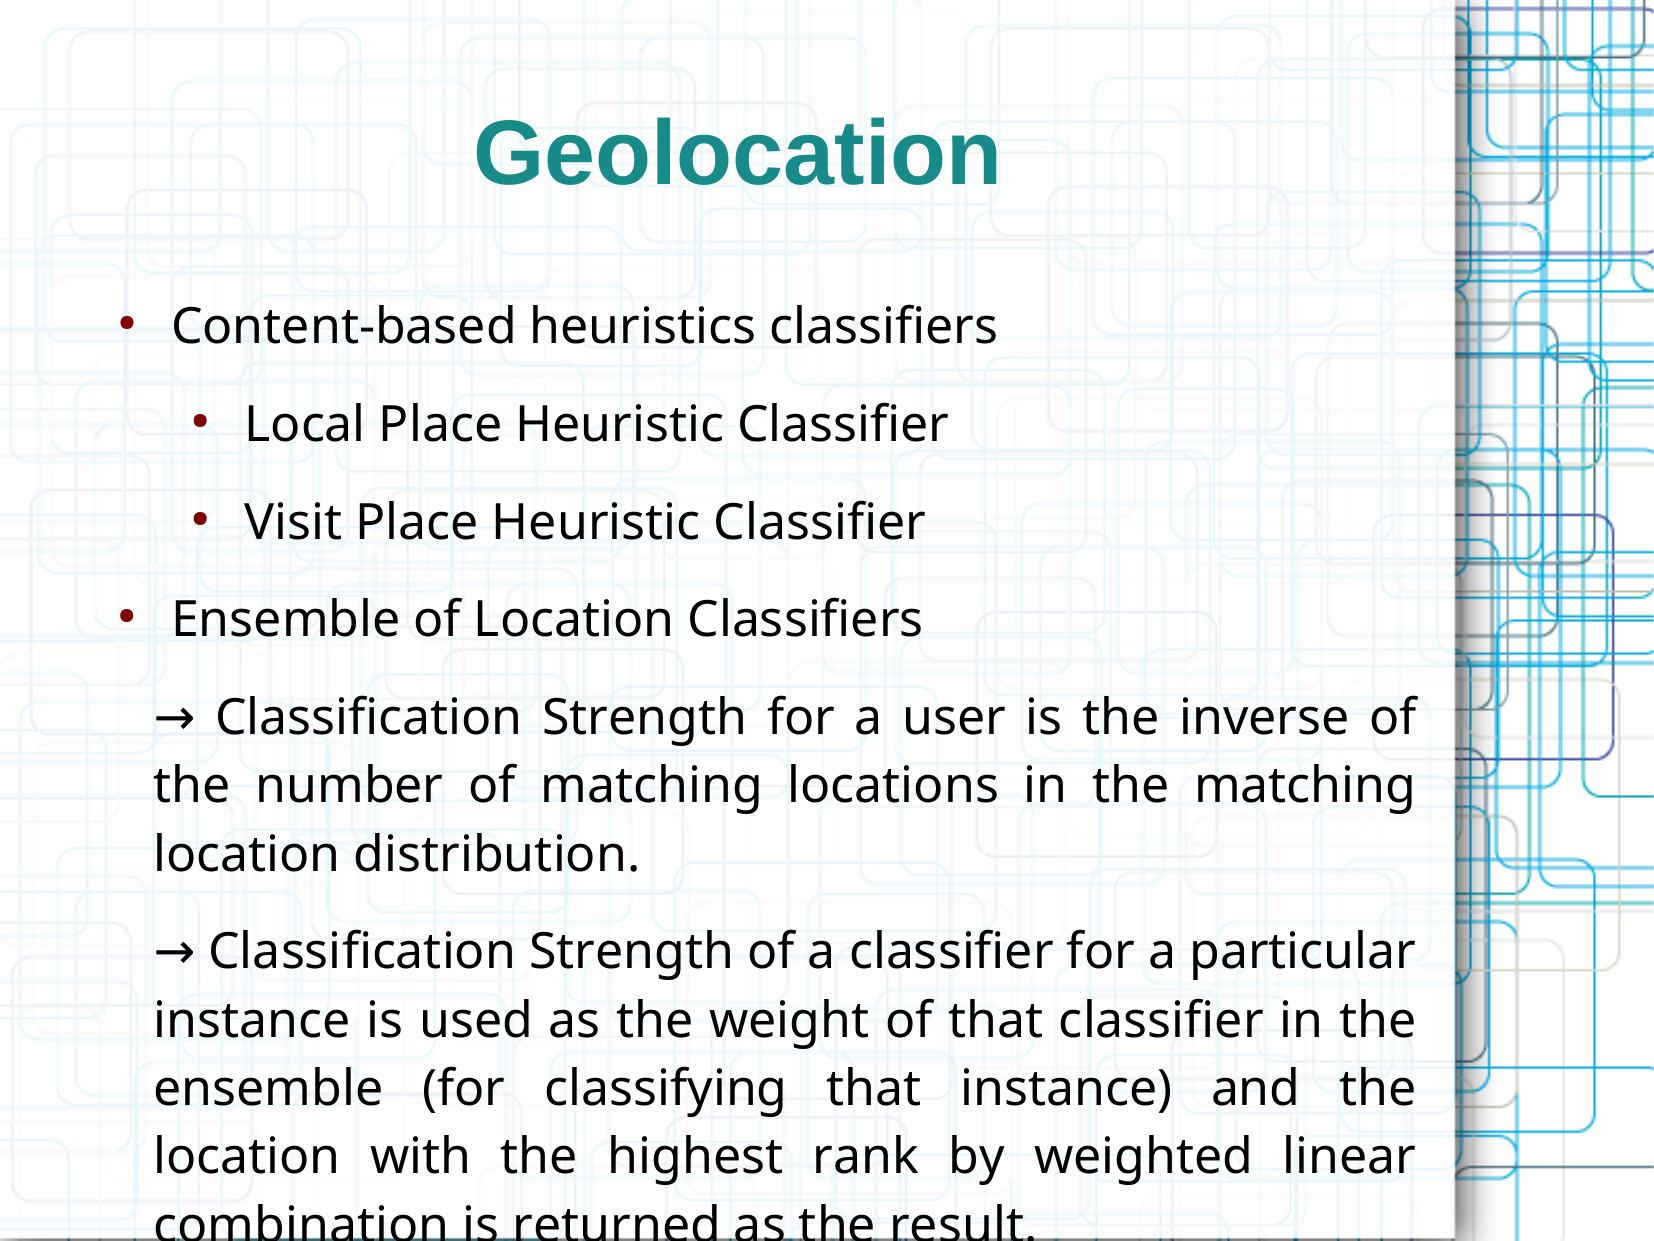

# Geolocation
Content-based heuristics classifiers
Local Place Heuristic Classifier
Visit Place Heuristic Classifier
Ensemble of Location Classifiers
→ Classification Strength for a user is the inverse of the number of matching locations in the matching location distribution.
→ Classification Strength of a classifier for a particular instance is used as the weight of that classifier in the ensemble (for classifying that instance) and the location with the highest rank by weighted linear combination is returned as the result.